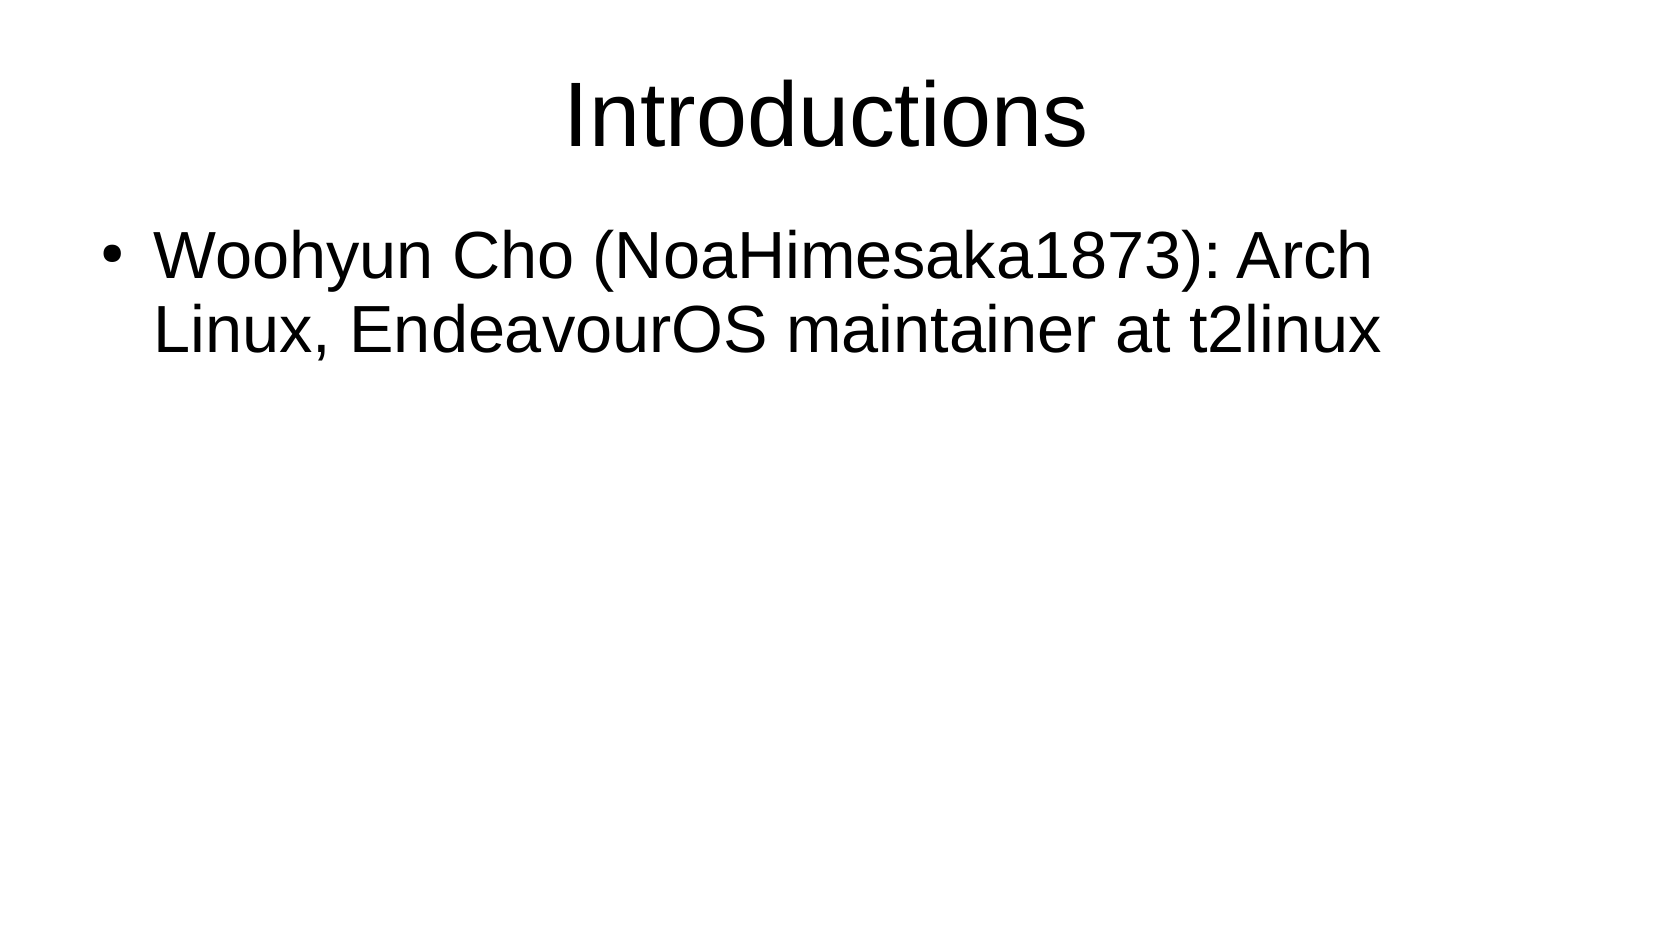

# Introductions
Woohyun Cho (NoaHimesaka1873): Arch Linux, EndeavourOS maintainer at t2linux